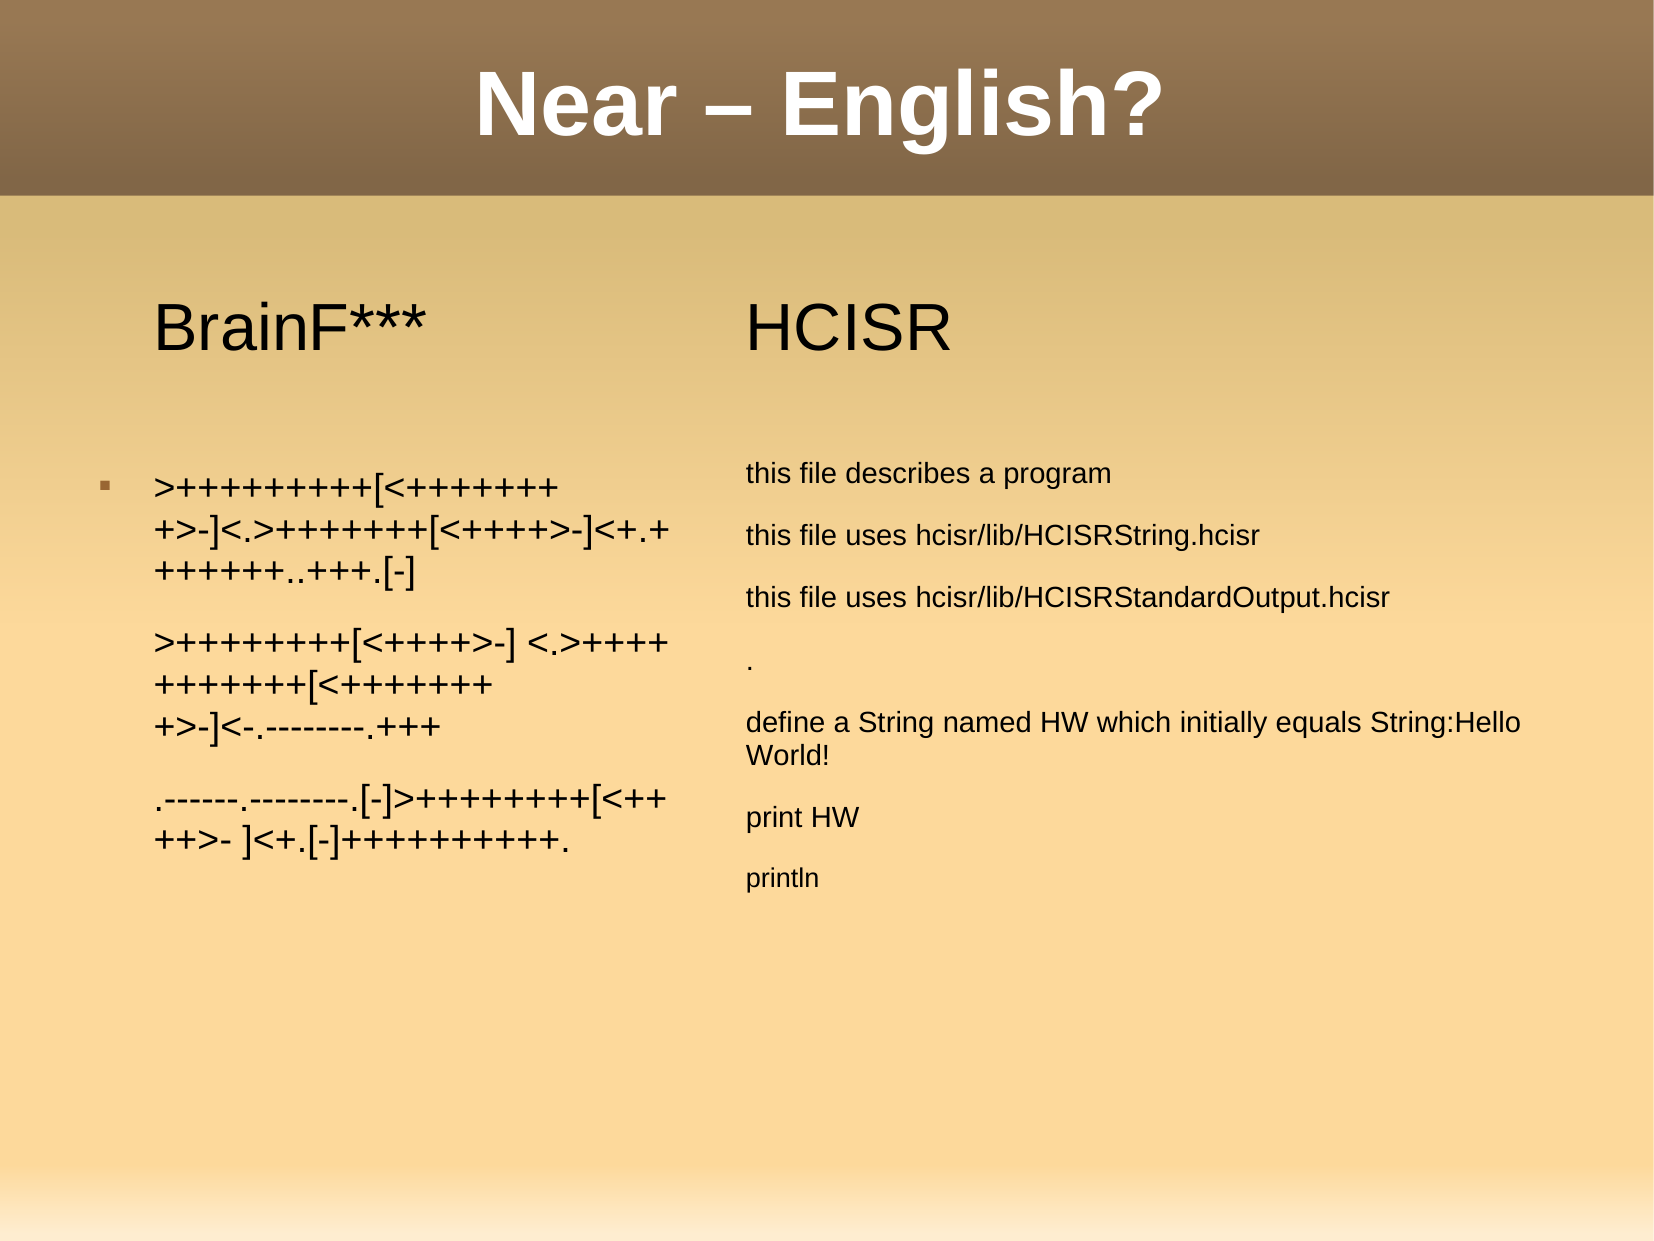

# Near – English?
BrainF***
>+++++++++[<++++++++>-]<.>+++++++[<++++>-]<+.+++++++..+++.[-]
>++++++++[<++++>-] <.>+++++++++++[<++++++++>-]<-.--------.+++
.------.--------.[-]>++++++++[<++++>- ]<+.[-]++++++++++.
HCISR
this file describes a program
this file uses hcisr/lib/HCISRString.hcisr
this file uses hcisr/lib/HCISRStandardOutput.hcisr
.
define a String named HW which initially equals String:Hello World!
print HW
println